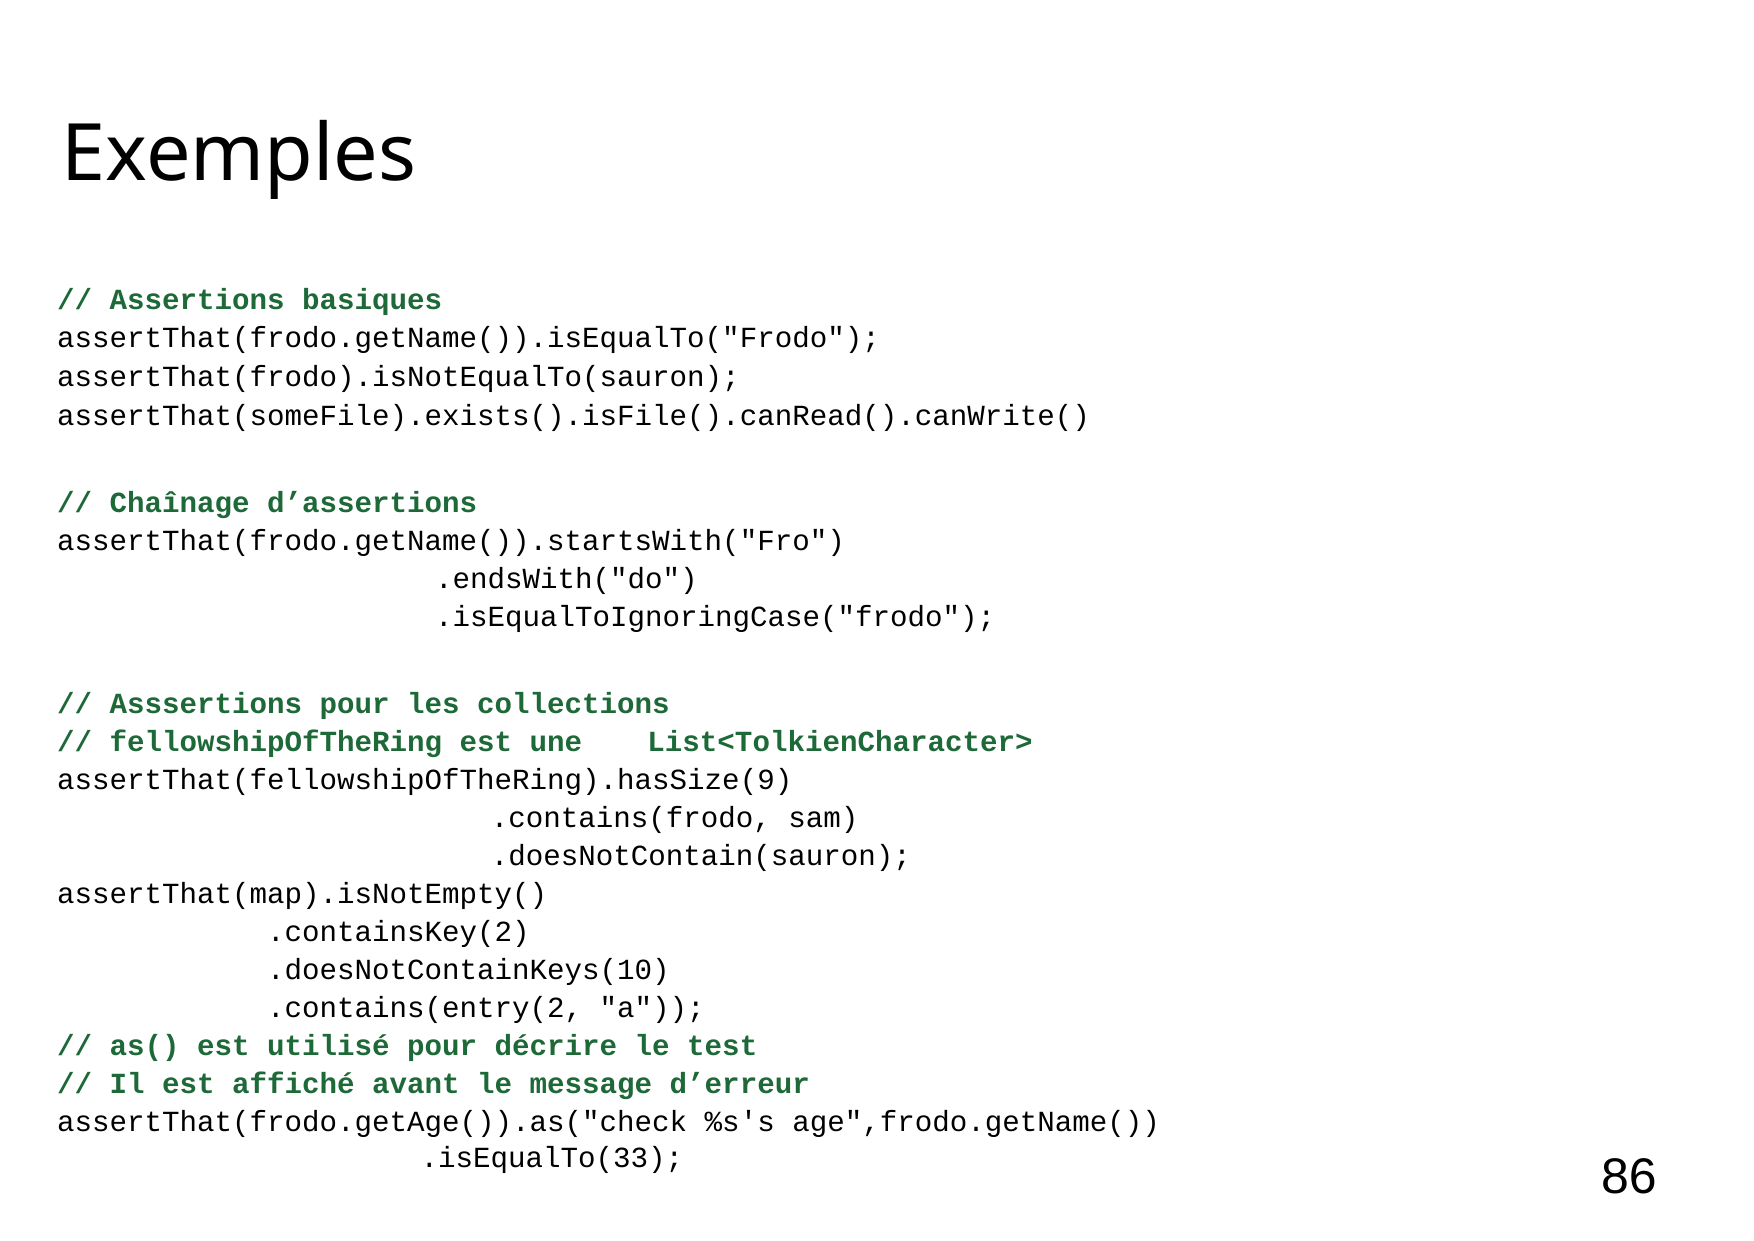

# Exemples
// Assertions basiques assertThat(frodo.getName()).isEqualTo("Frodo"); assertThat(frodo).isNotEqualTo(sauron); assertThat(someFile).exists().isFile().canRead().canWrite()
// Chaînage d’assertions
assertThat(frodo.getName()).startsWith("Fro")
.endsWith("do")
.isEqualToIgnoringCase("frodo");
// Asssertions pour les collections
// fellowshipOfTheRing est une	List<TolkienCharacter>
assertThat(fellowshipOfTheRing).hasSize(9)
.contains(frodo, sam)
.doesNotContain(sauron);
assertThat(map).isNotEmpty()
.containsKey(2)
.doesNotContainKeys(10)
.contains(entry(2, "a"));
// as() est utilisé pour décrire le test
// Il est affiché avant le message d’erreur
assertThat(frodo.getAge()).as("check %s's age",frodo.getName())
.isEqualTo(33);
86